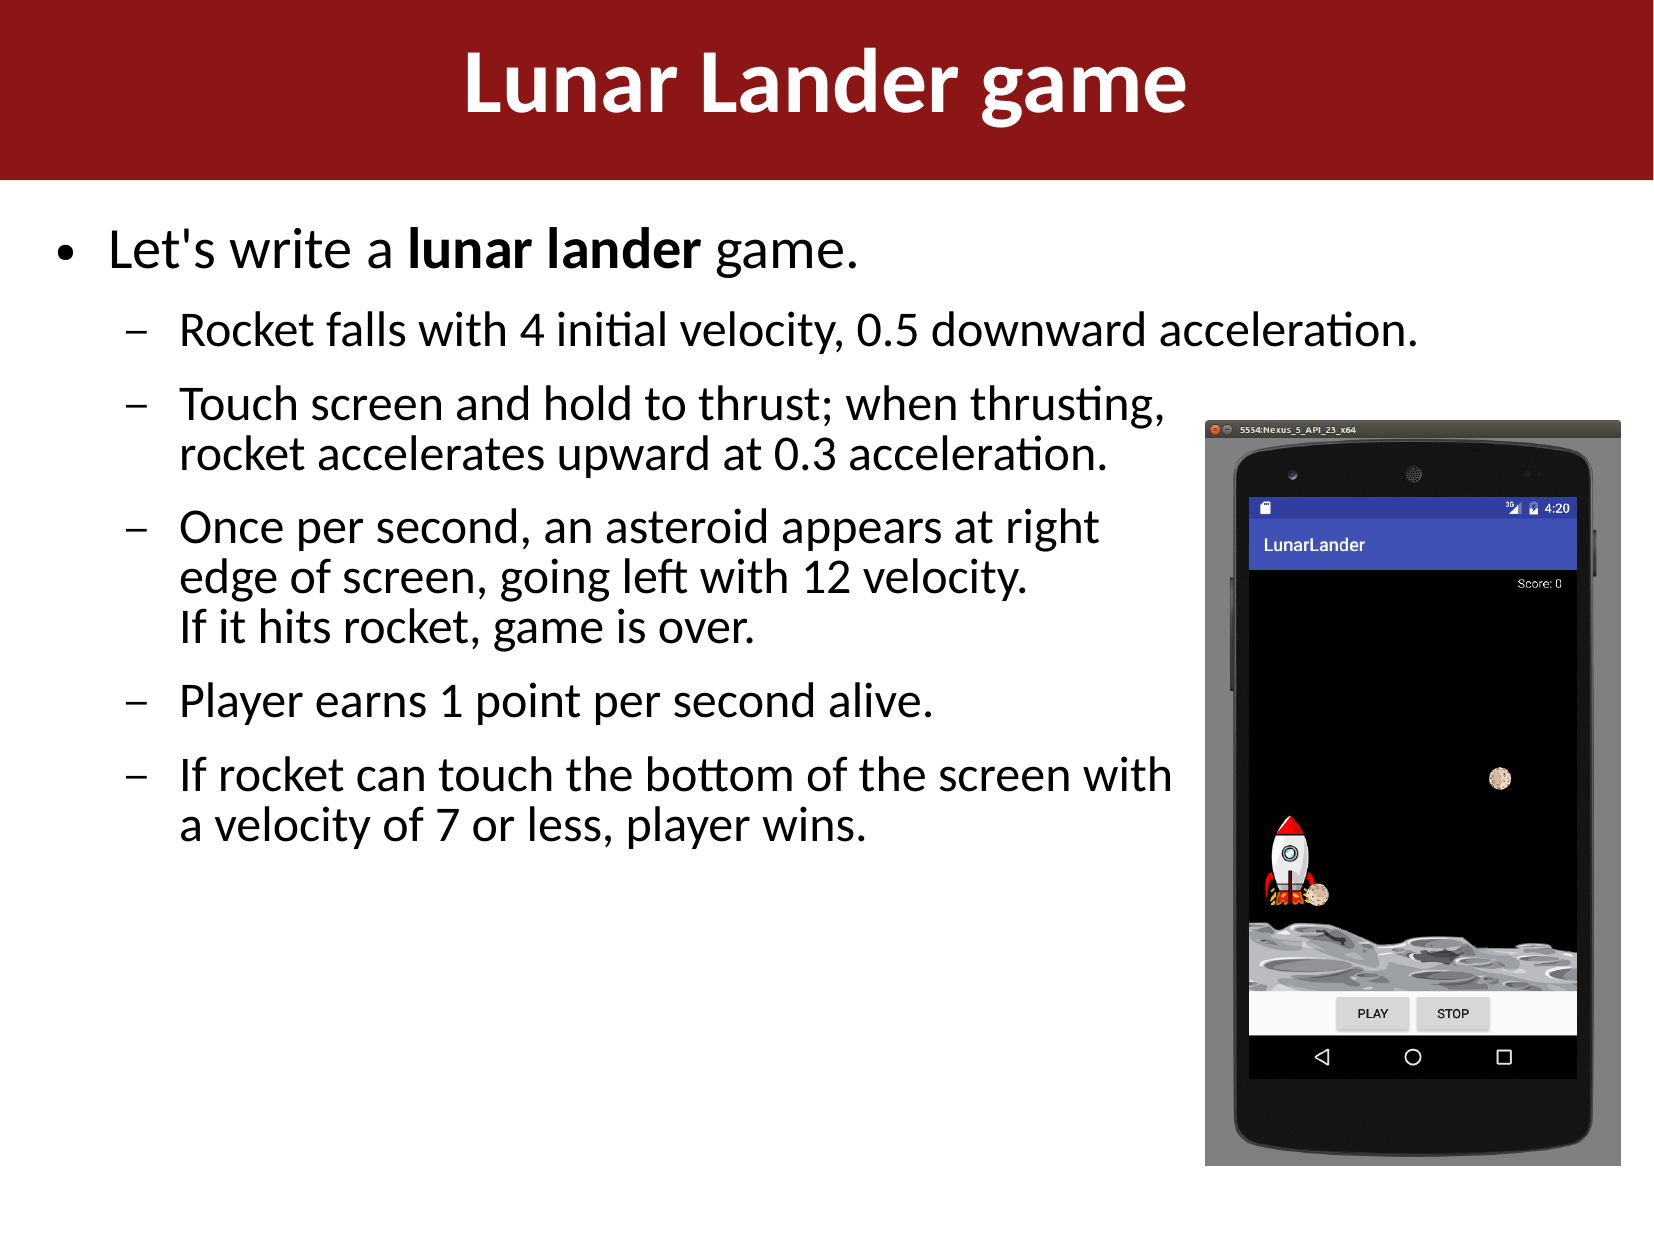

# Lunar Lander game
Let's write a lunar lander game.
Rocket falls with 4 initial velocity, 0.5 downward acceleration.
Touch screen and hold to thrust; when thrusting,
rocket accelerates upward at 0.3 acceleration.
Once per second, an asteroid appears at right
edge of screen, going left with 12 velocity.
If it hits rocket, game is over.
Player earns 1 point per second alive.
If rocket can touch the bottom of the screen with
a velocity of 7 or less, player wins.